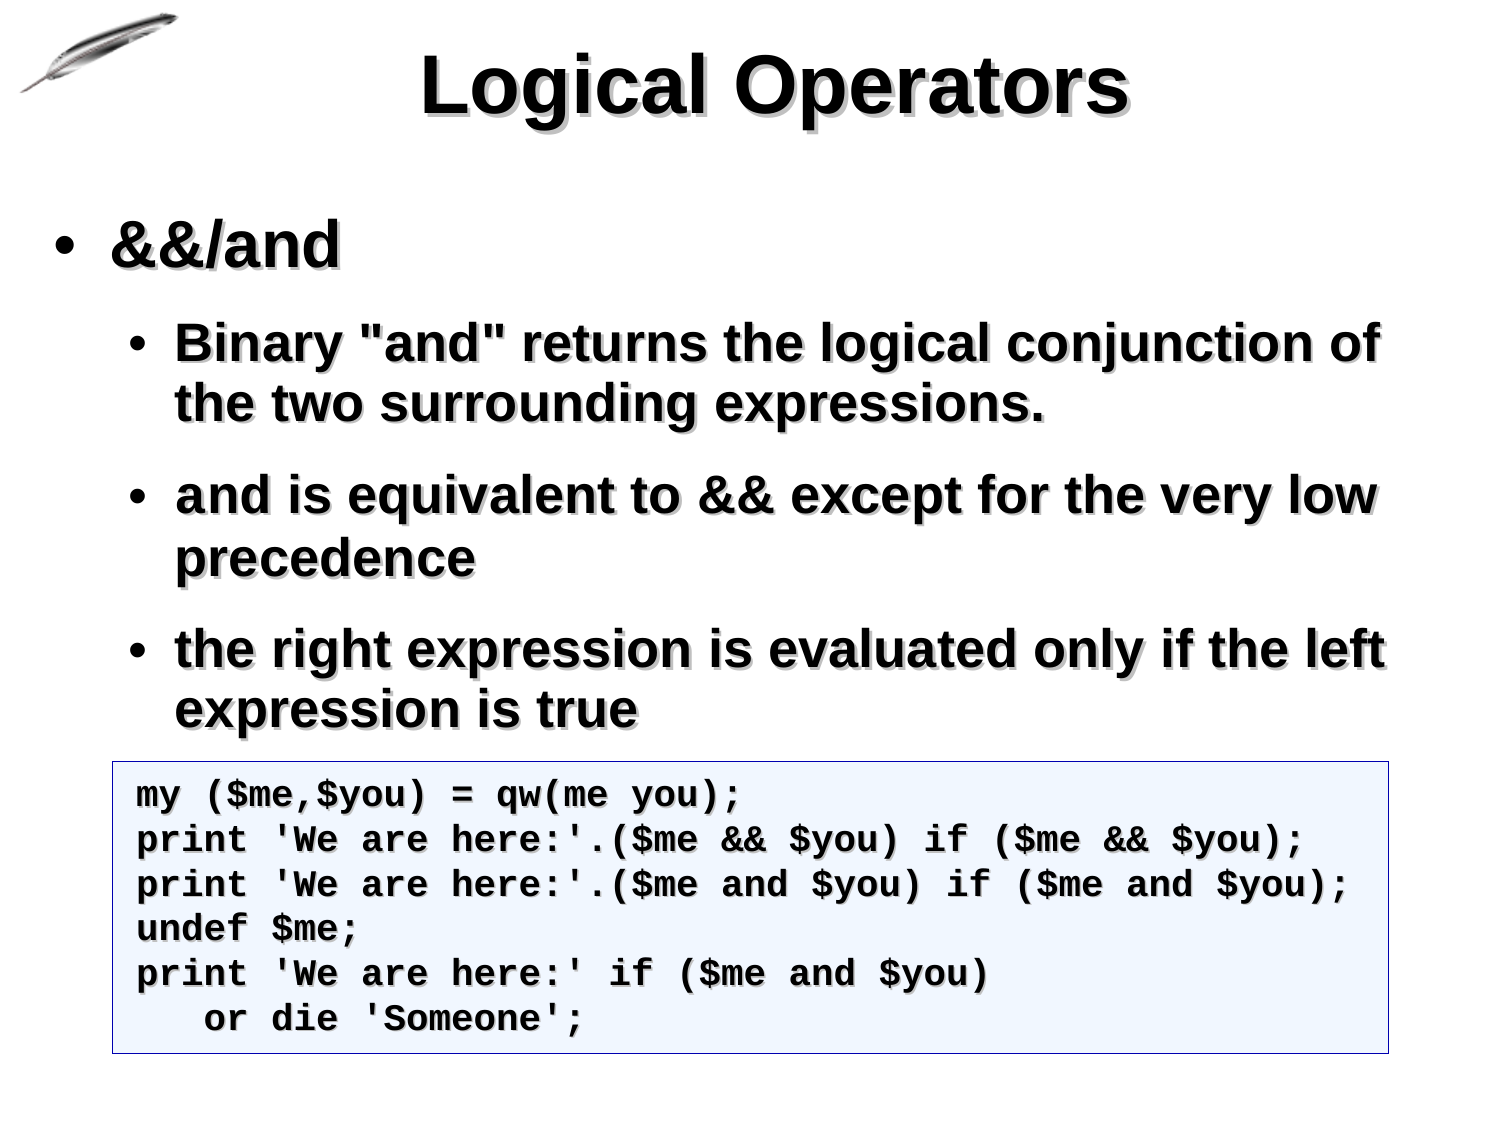

# Logical Operators
&&/and
Binary "and" returns the logical conjunction of the two surrounding expressions.
and is equivalent to && except for the very low precedence
the right expression is evaluated only if the left expression is true
my ($me,$you) = qw(me you);
print 'We are here:'.($me && $you) if ($me && $you);
print 'We are here:'.($me and $you) if ($me and $you);
undef $me;
print 'We are here:' if ($me and $you)
 or die 'Someone';